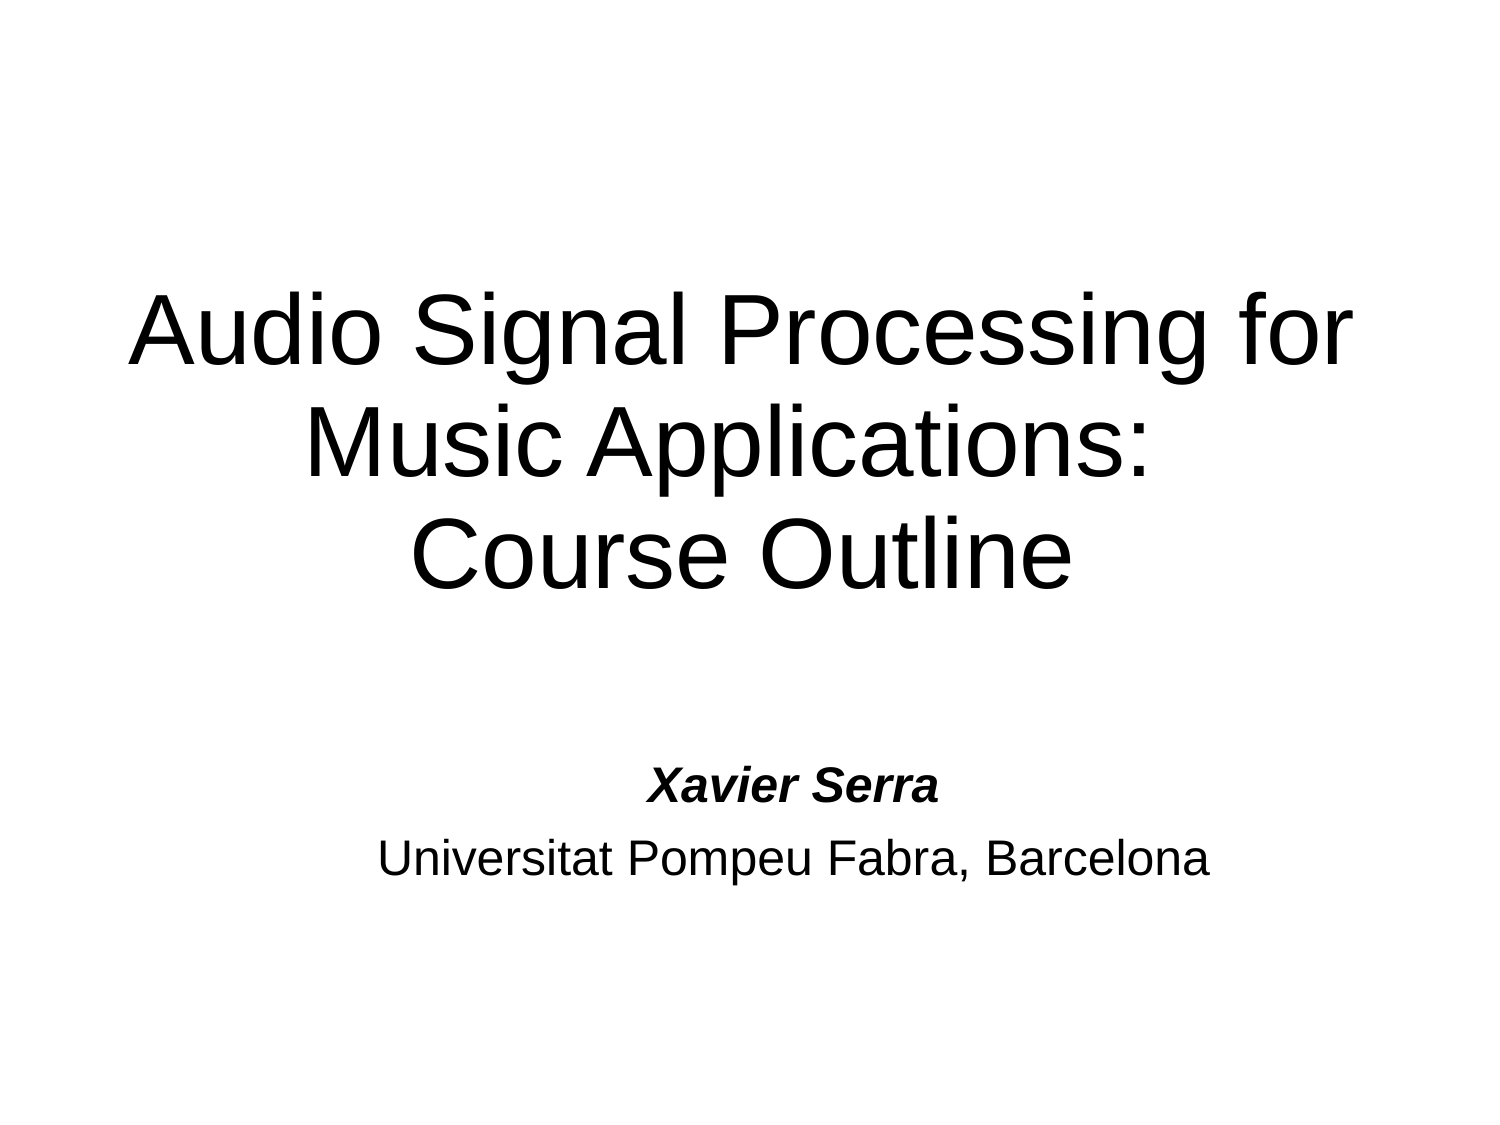

# Audio Signal Processing for Music Applications: Course Outline
Xavier Serra
Universitat Pompeu Fabra, Barcelona